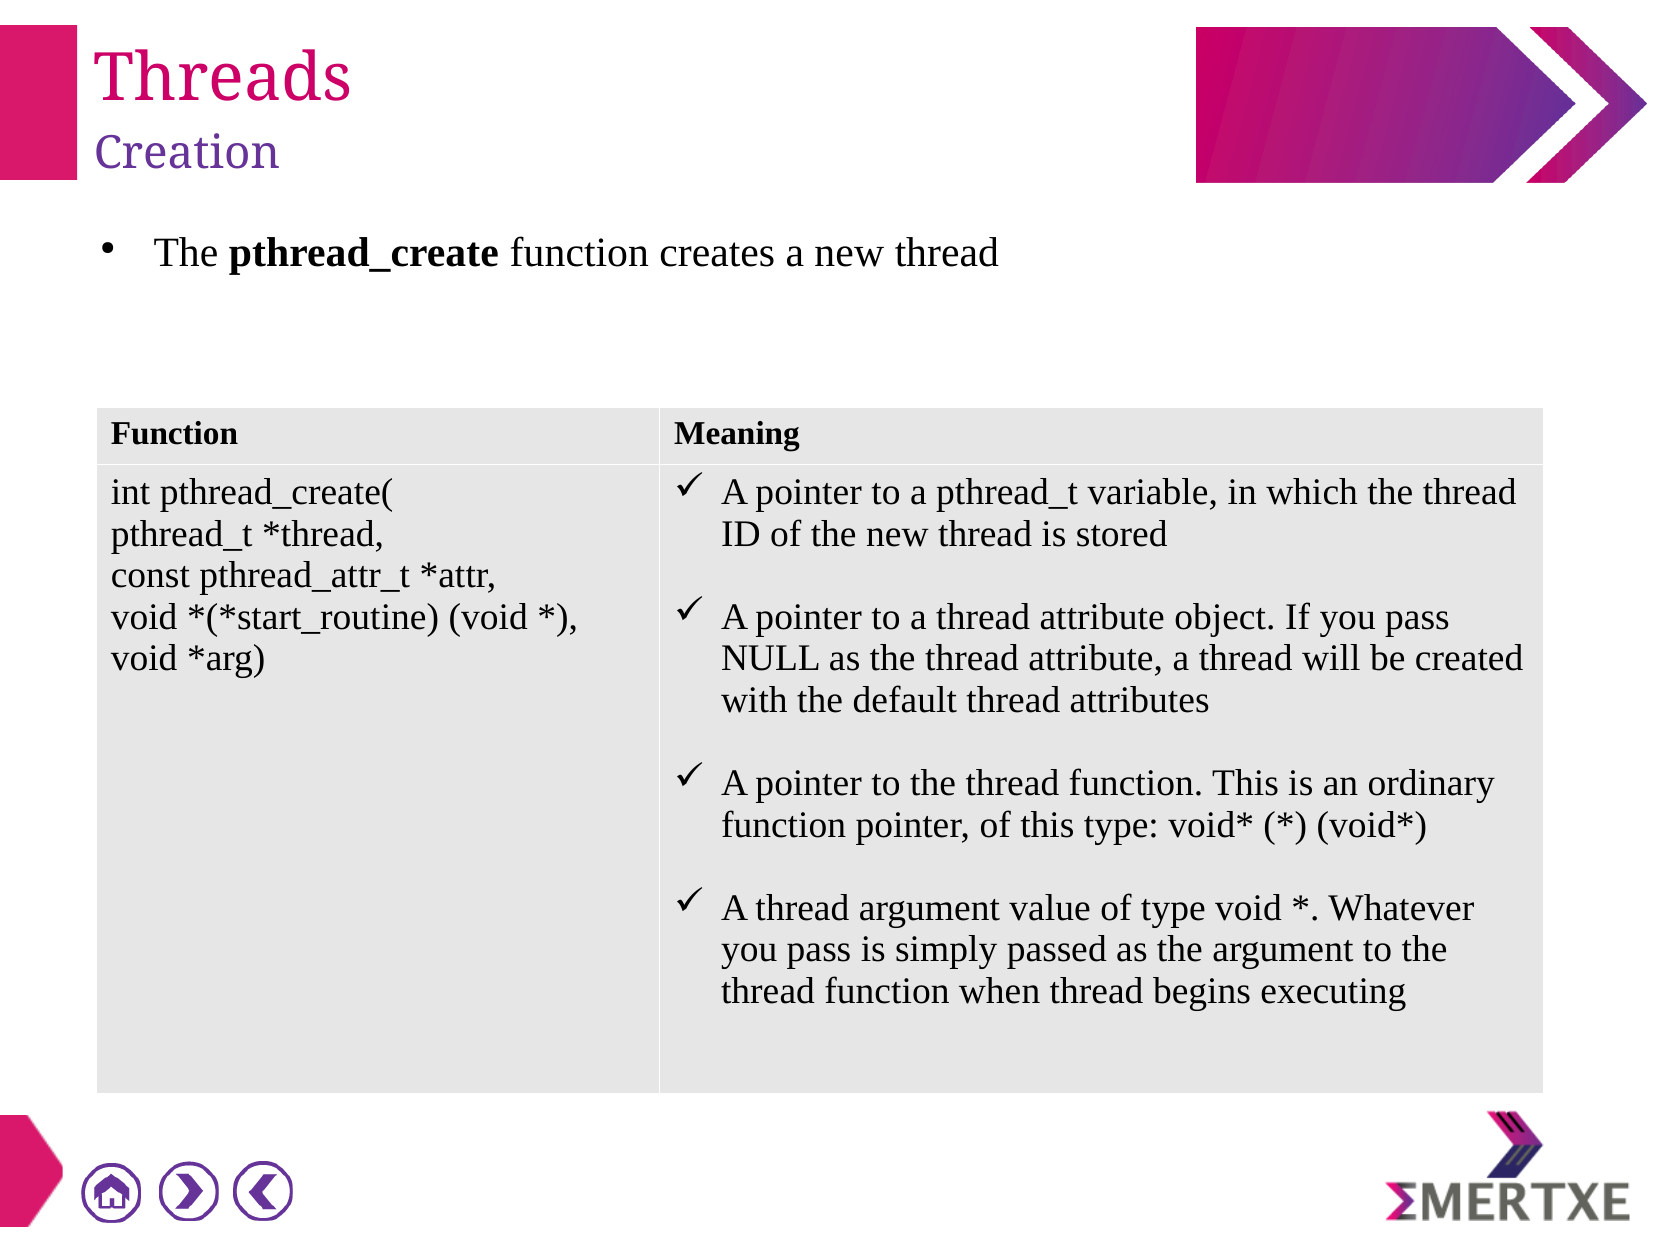

# Threads Creation
The pthread_create function creates a new thread
| Function | Meaning |
| --- | --- |
| int pthread\_create( pthread\_t \*thread, const pthread\_attr\_t \*attr, void \*(\*start\_routine) (void \*), void \*arg) | A pointer to a pthread\_t variable, in which the thread ID of the new thread is stored A pointer to a thread attribute object. If you pass NULL as the thread attribute, a thread will be created with the default thread attributes A pointer to the thread function. This is an ordinary function pointer, of this type: void\* (\*) (void\*) A thread argument value of type void \*. Whatever you pass is simply passed as the argument to the thread function when thread begins executing |